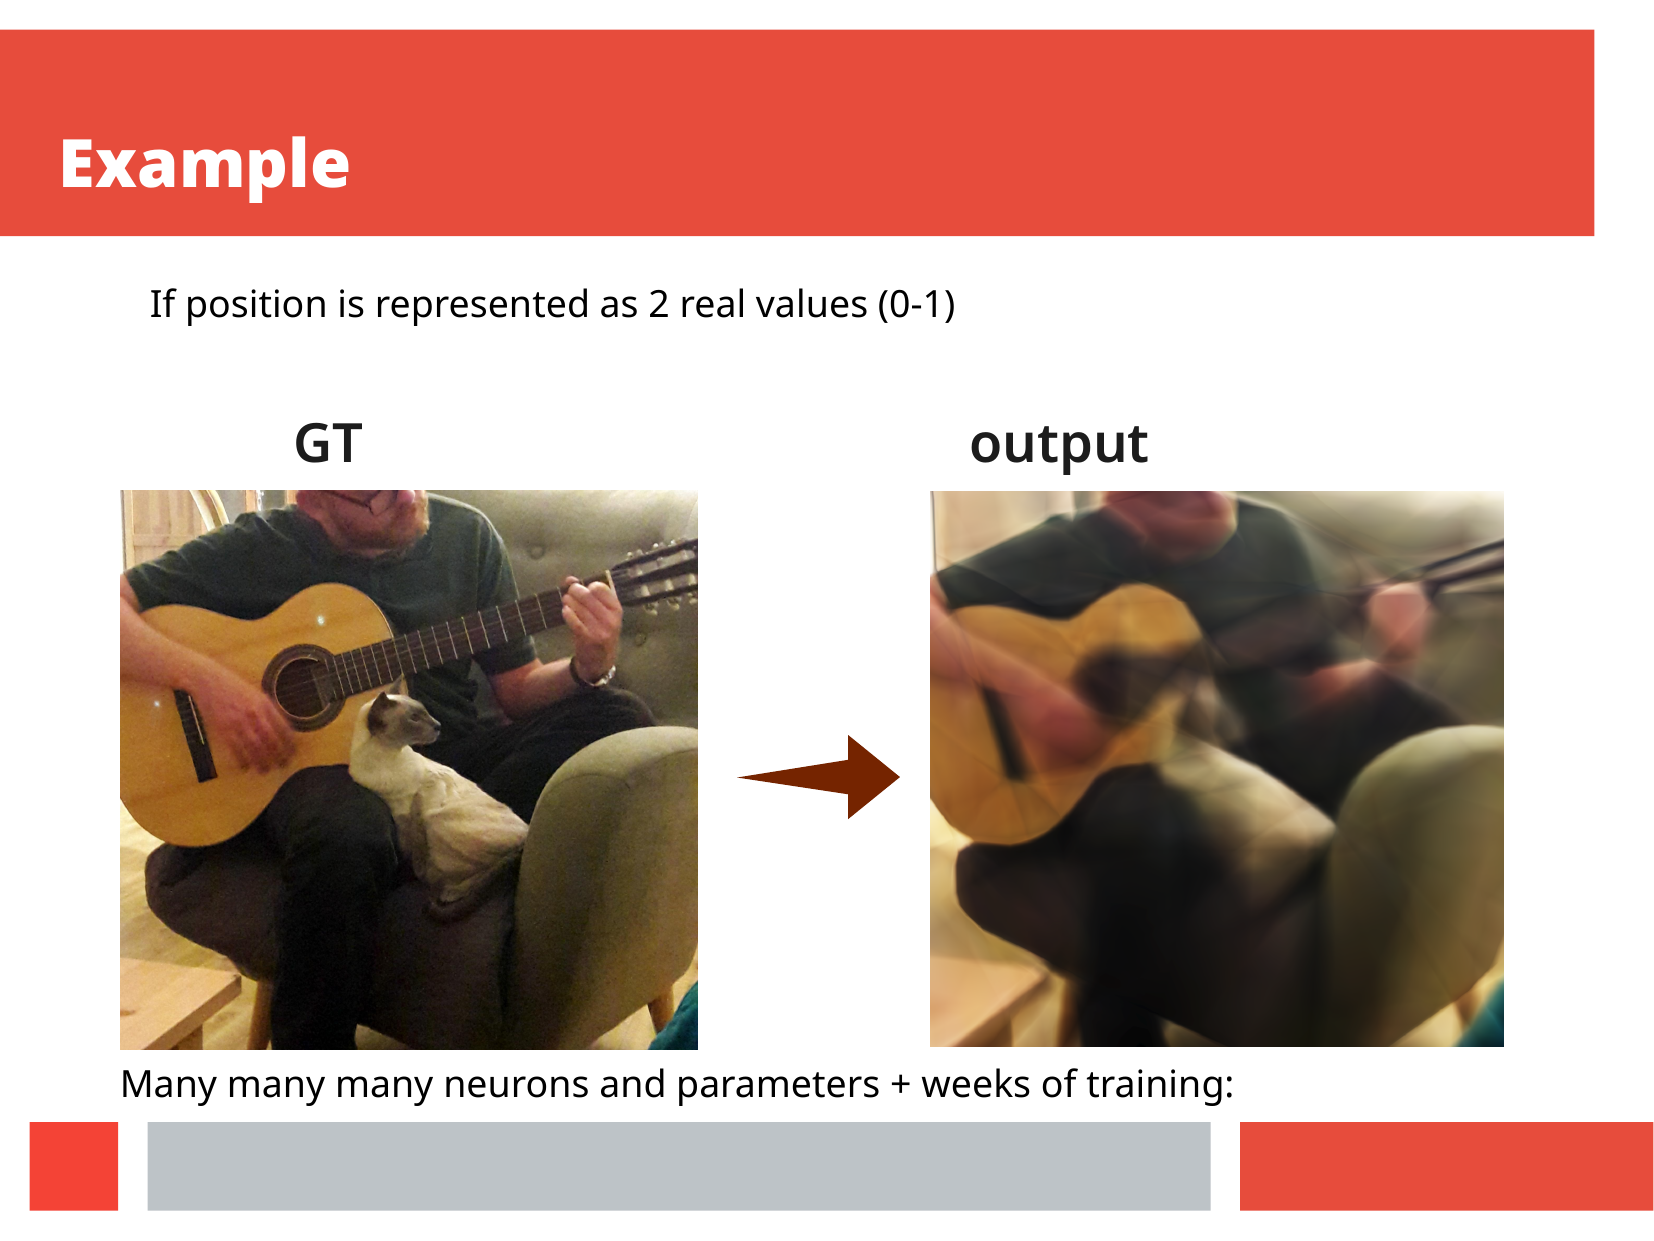

# Example
If position is represented as 2 real values (0-1)
 GT									output
Many many many neurons and parameters + weeks of training: